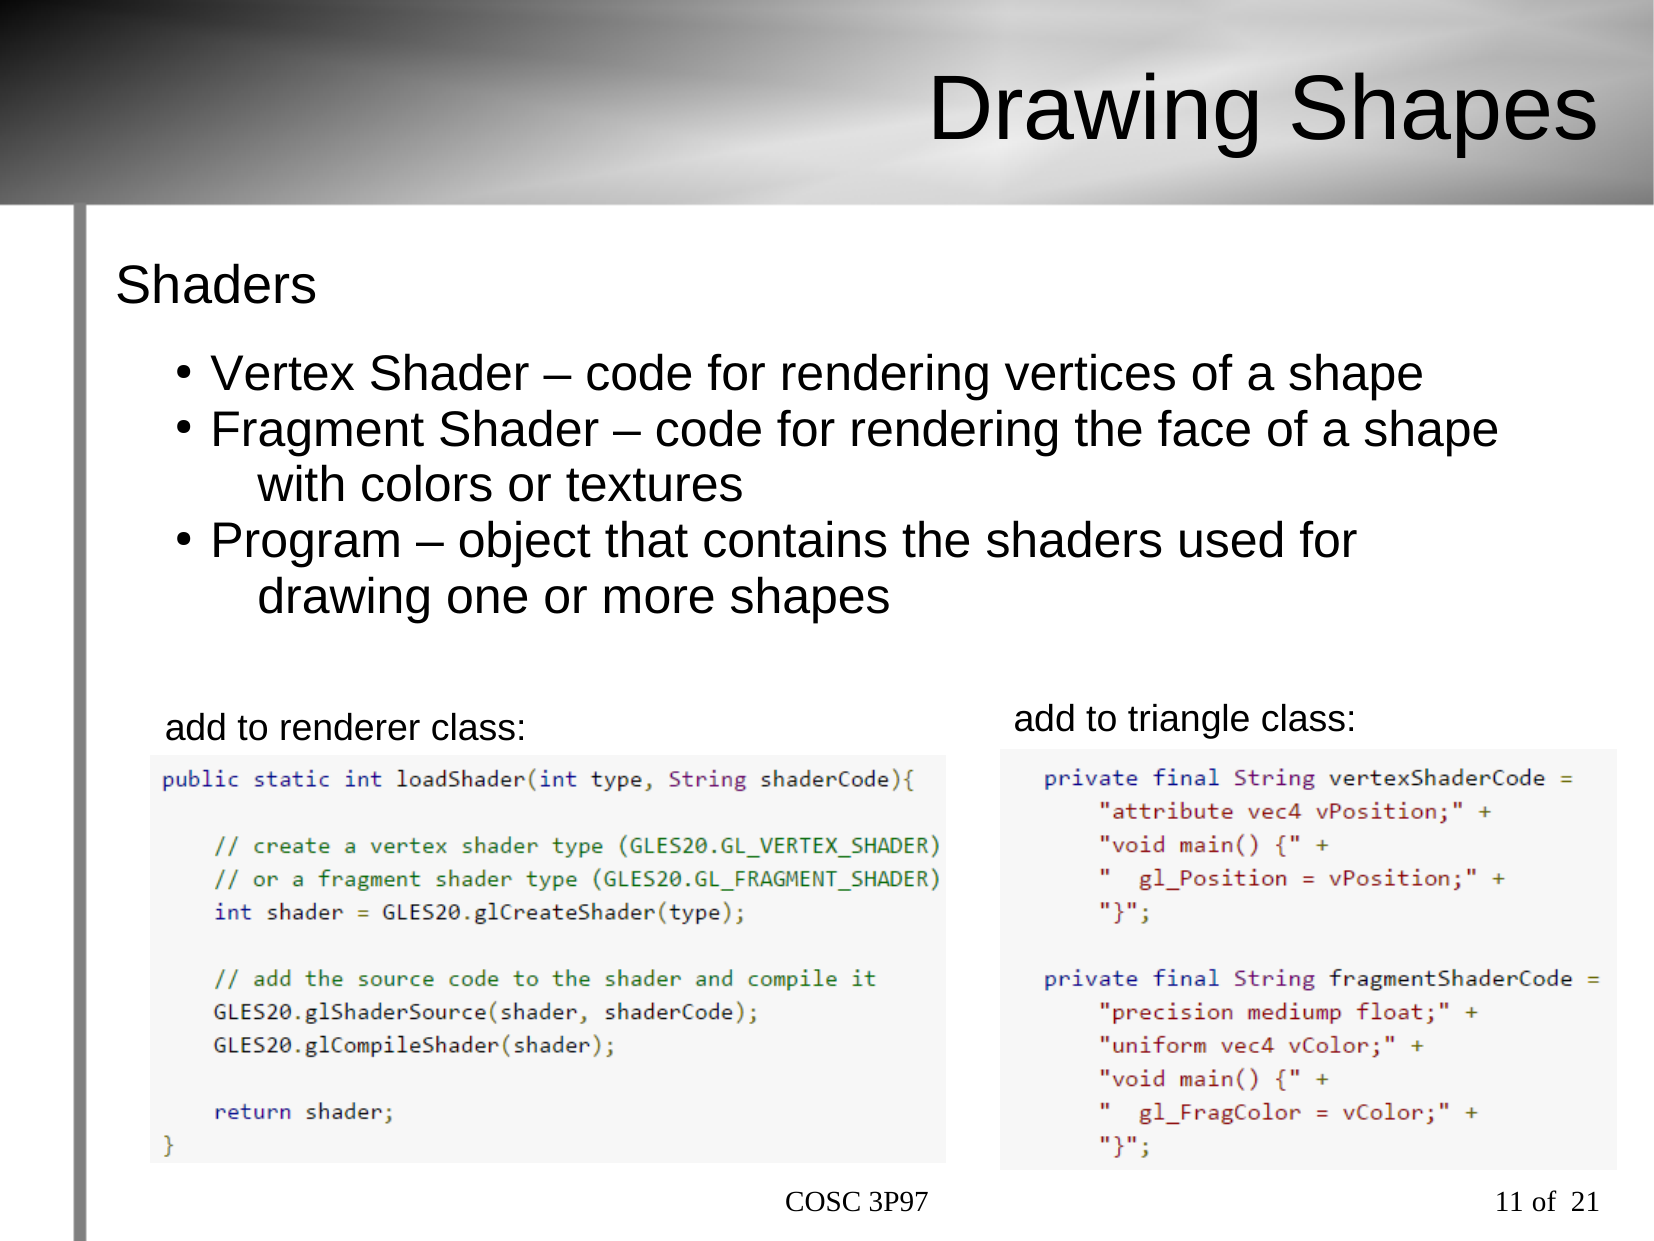

# Drawing Shapes
Shaders
Vertex Shader – code for rendering vertices of a shape
Fragment Shader – code for rendering the face of a shape with colors or textures
Program – object that contains the shaders used for drawing one or more shapes
add to triangle class:
add to renderer class:
COSC 3P97
11